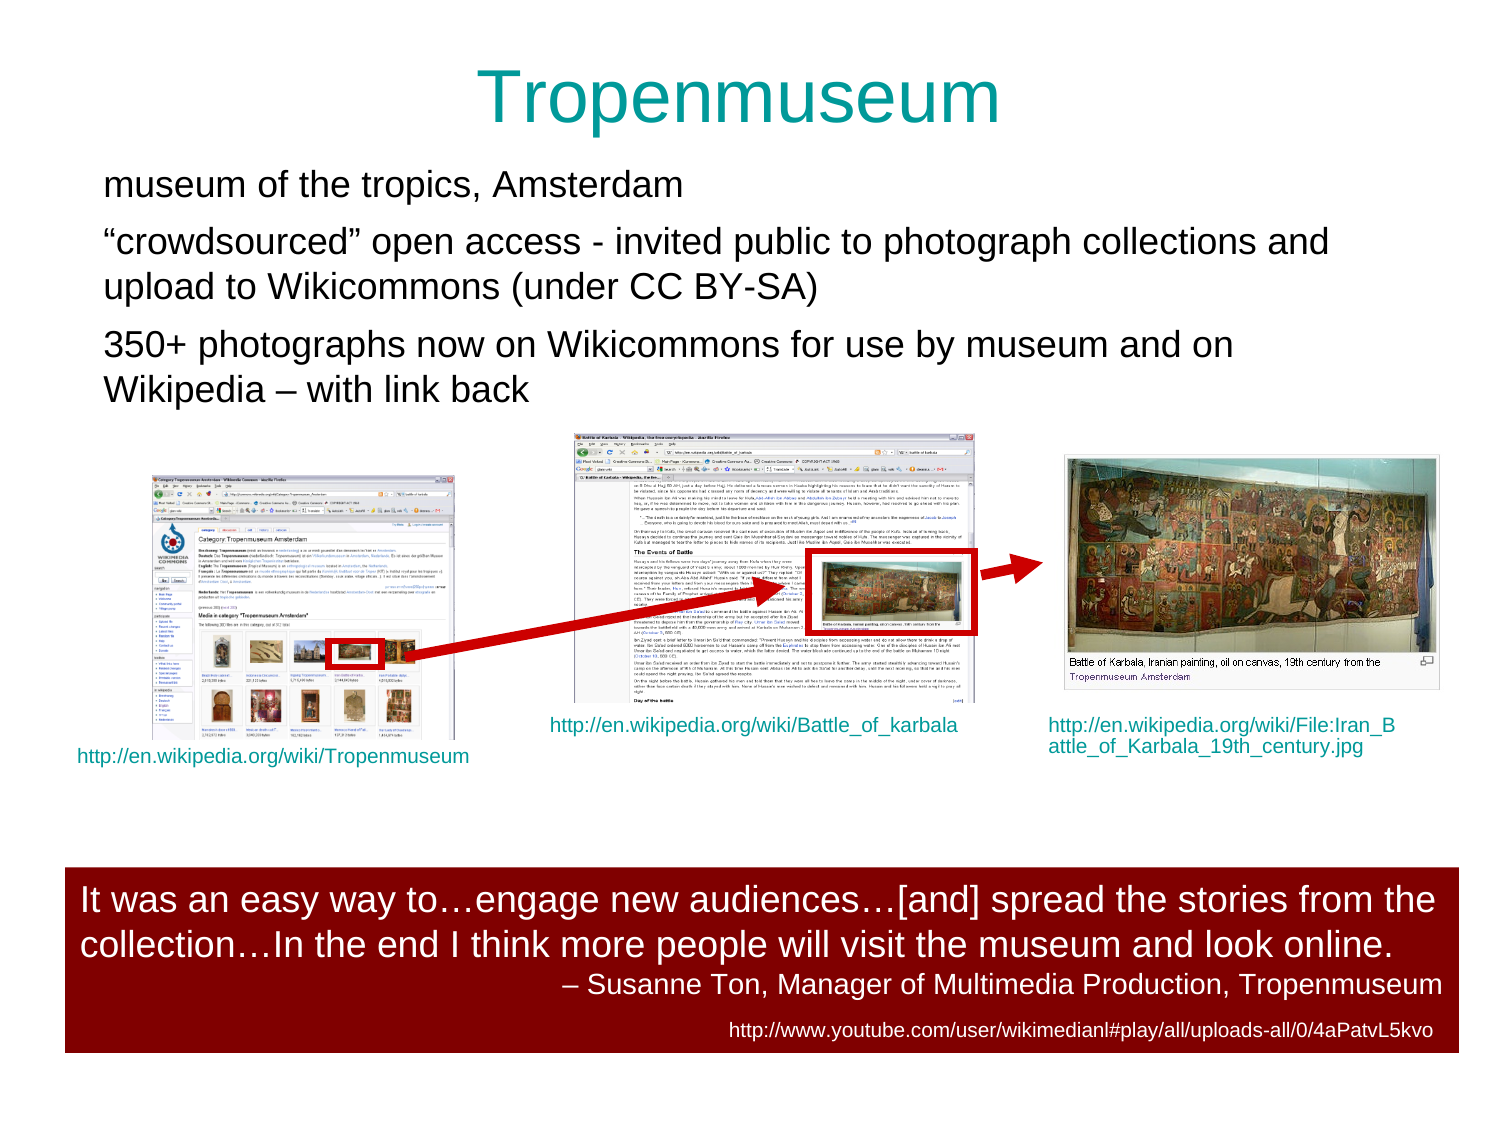

# Tropenmuseum
museum of the tropics, Amsterdam
“crowdsourced” open access - invited public to photograph collections and upload to Wikicommons (under CC BY-SA)
350+ photographs now on Wikicommons for use by museum and on Wikipedia – with link back
http://en.wikipedia.org/wiki/Battle_of_karbala
http://en.wikipedia.org/wiki/File:Iran_Battle_of_Karbala_19th_century.jpg
http://en.wikipedia.org/wiki/Tropenmuseum
It was an easy way to…engage new audiences…[and] spread the stories from the collection…In the end I think more people will visit the museum and look online.
– Susanne Ton, Manager of Multimedia Production, Tropenmuseum
http://www.youtube.com/user/wikimedianl#play/all/uploads-all/0/4aPatvL5kvo